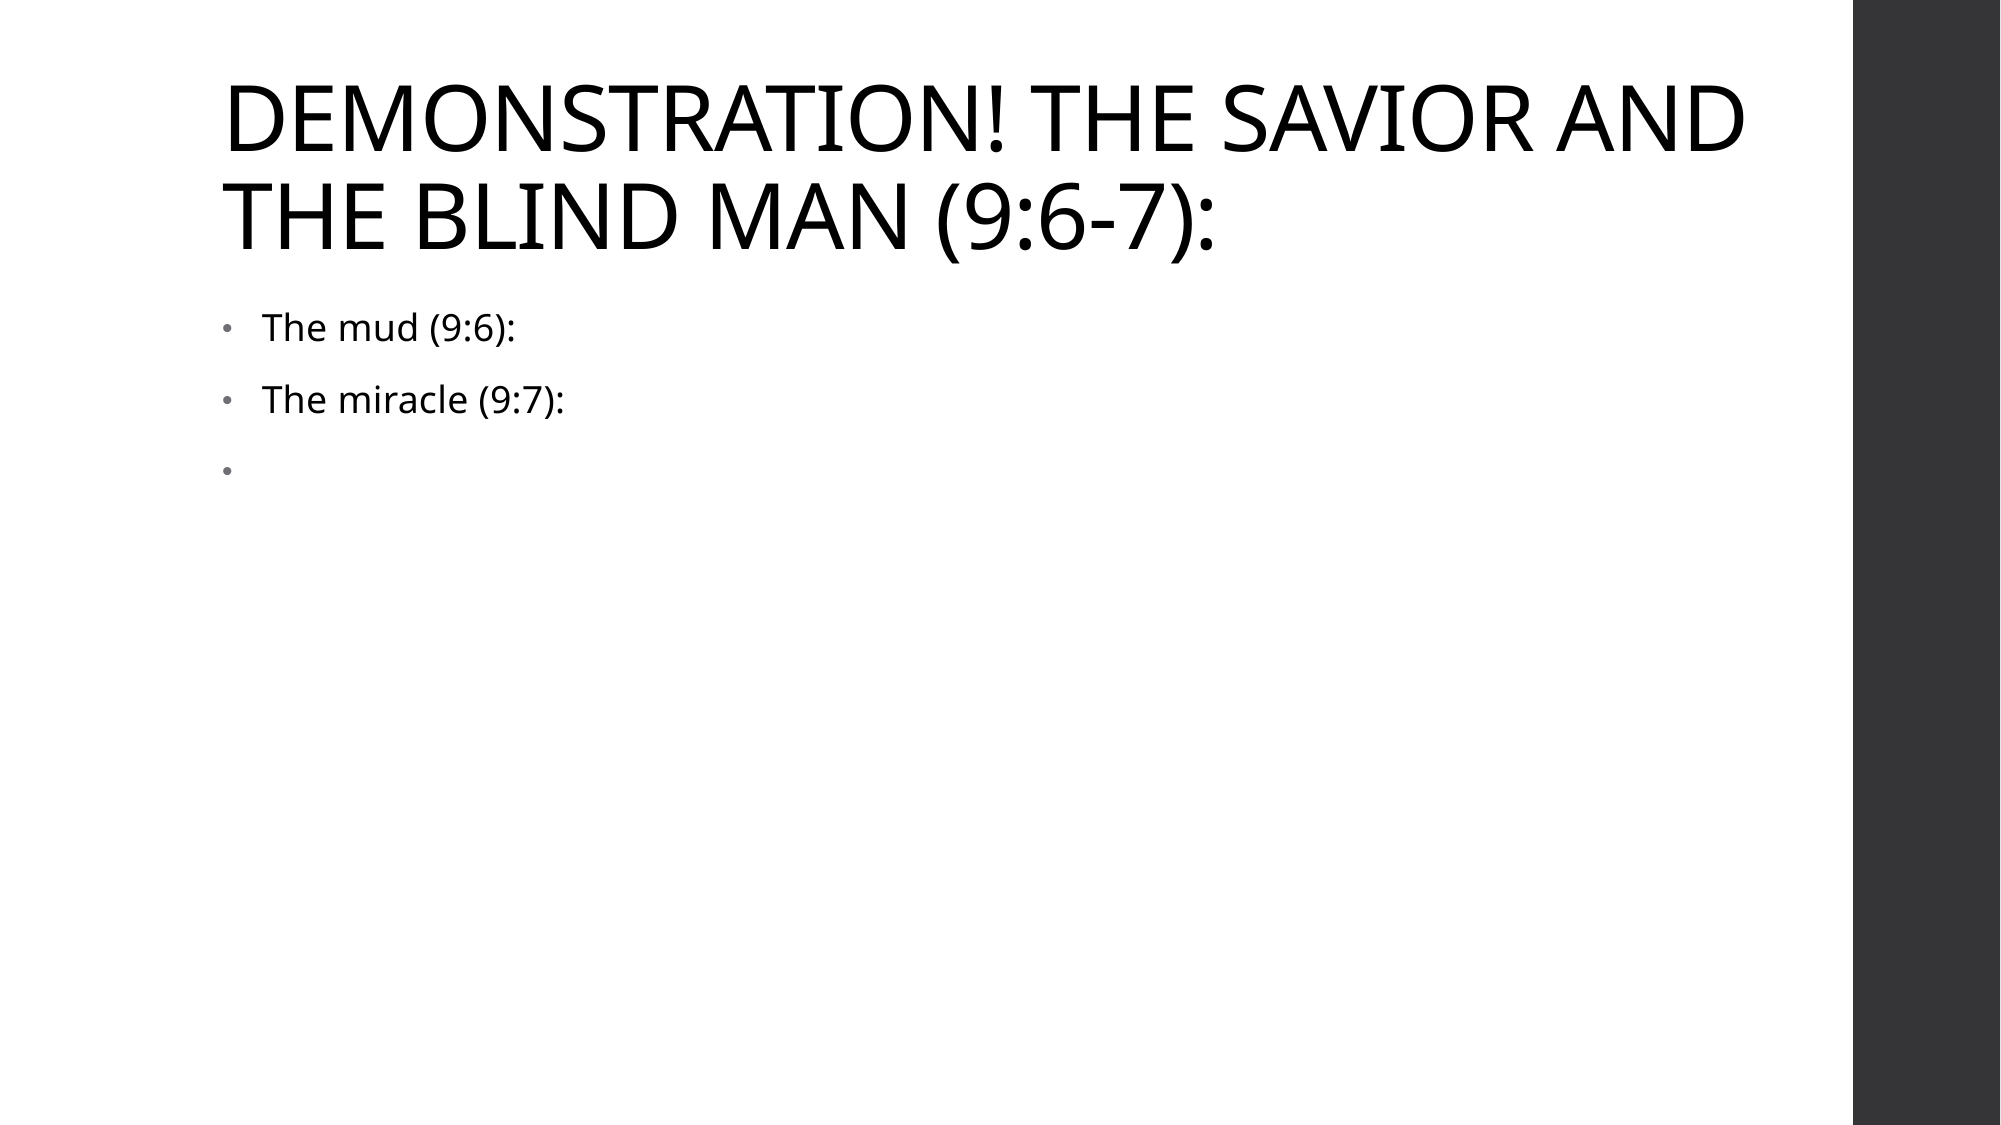

# DEMONSTRATION! THE SAVIOR AND THE BLIND MAN (9:6-7):
 The mud (9:6):
 The miracle (9:7):